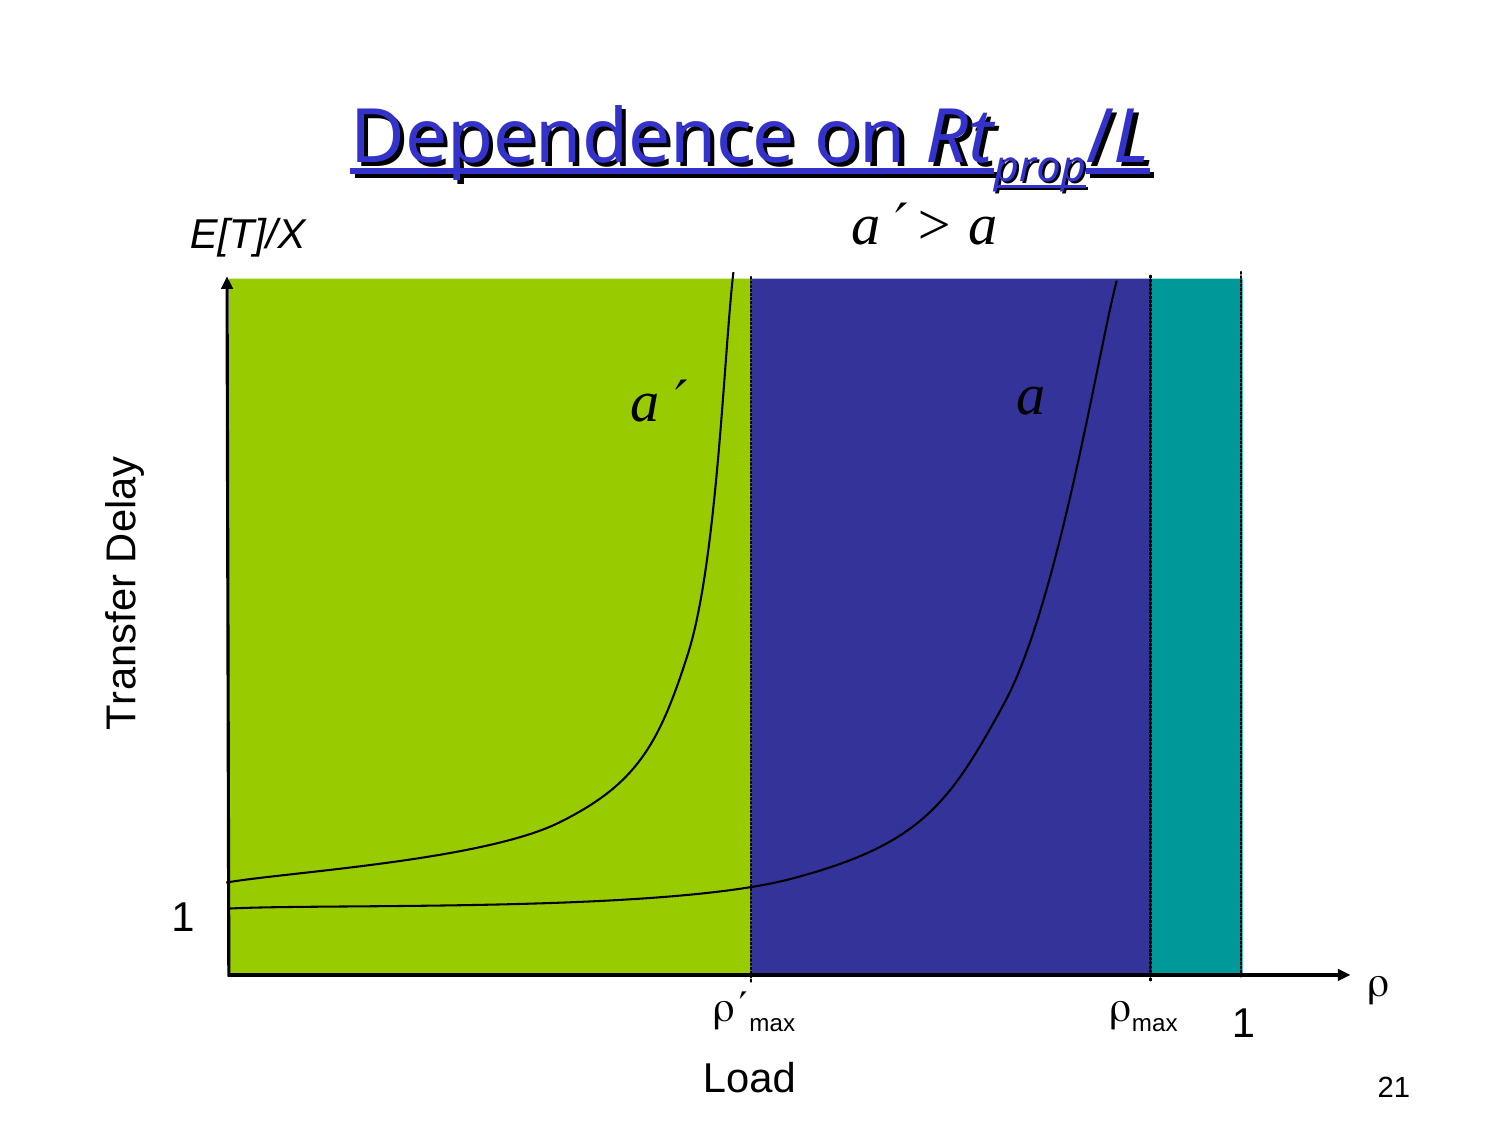

# Dependence on Rtprop/L
a > a
E[T]/X
a
a
Transfer Delay
1

max
max
1
Load
21